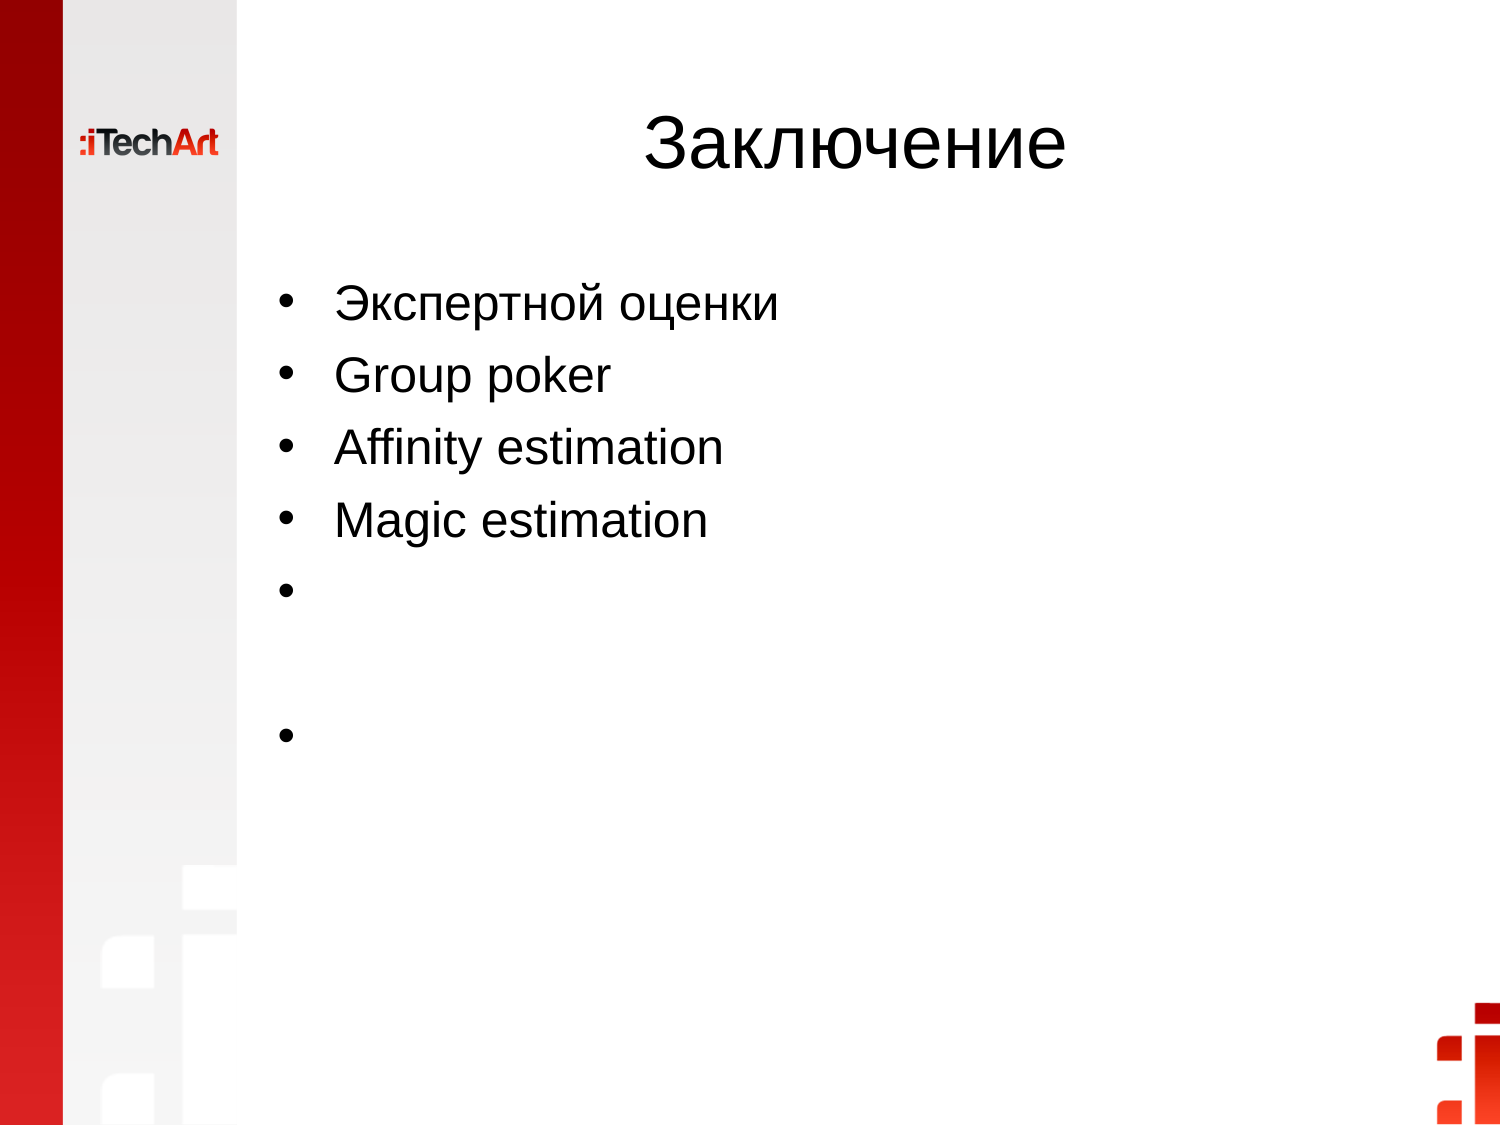

# Заключение
Экспертной оценки
Group poker
Affinity estimation
Magic estimation